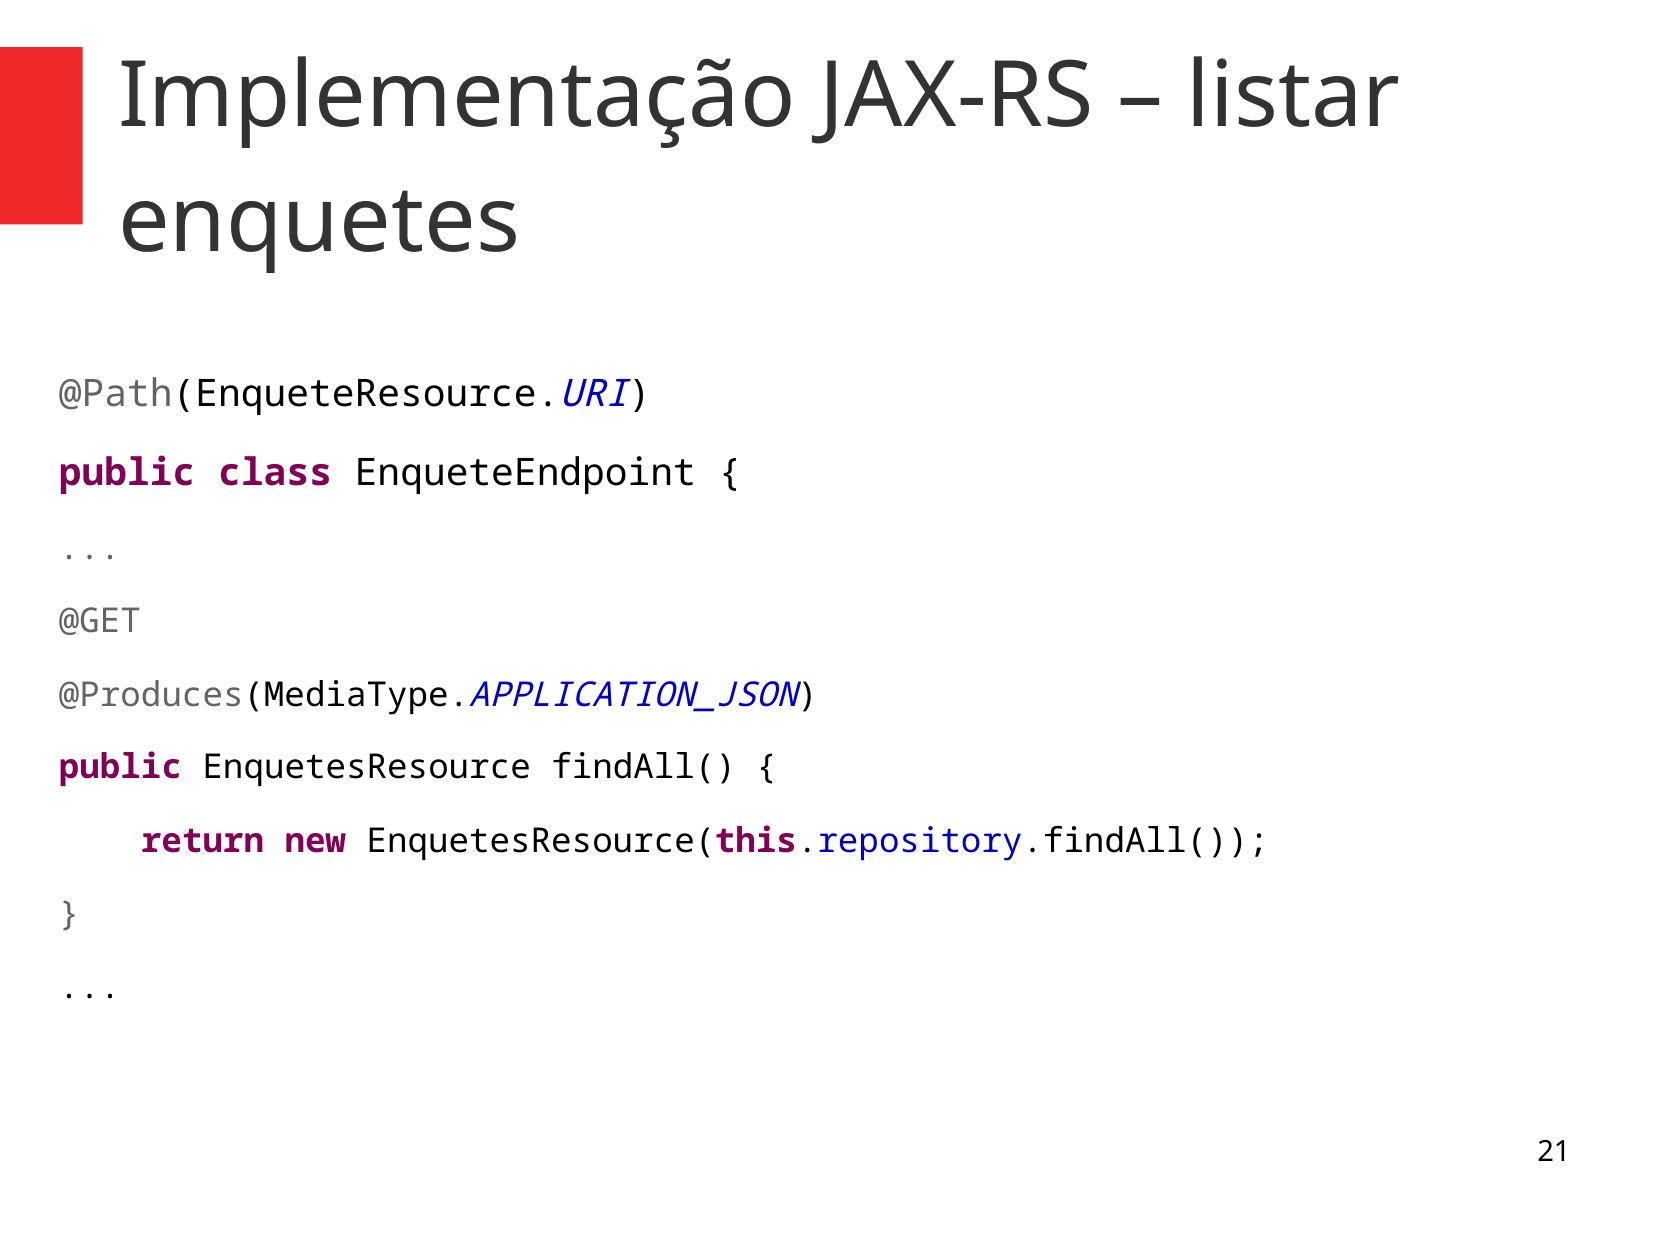

# Implementação JAX-RS – listar enquetes
@Path(EnqueteResource.URI)
public class EnqueteEndpoint {
...
@GET
@Produces(MediaType.APPLICATION_JSON)
public EnquetesResource findAll() {
 return new EnquetesResource(this.repository.findAll());
}
...
21